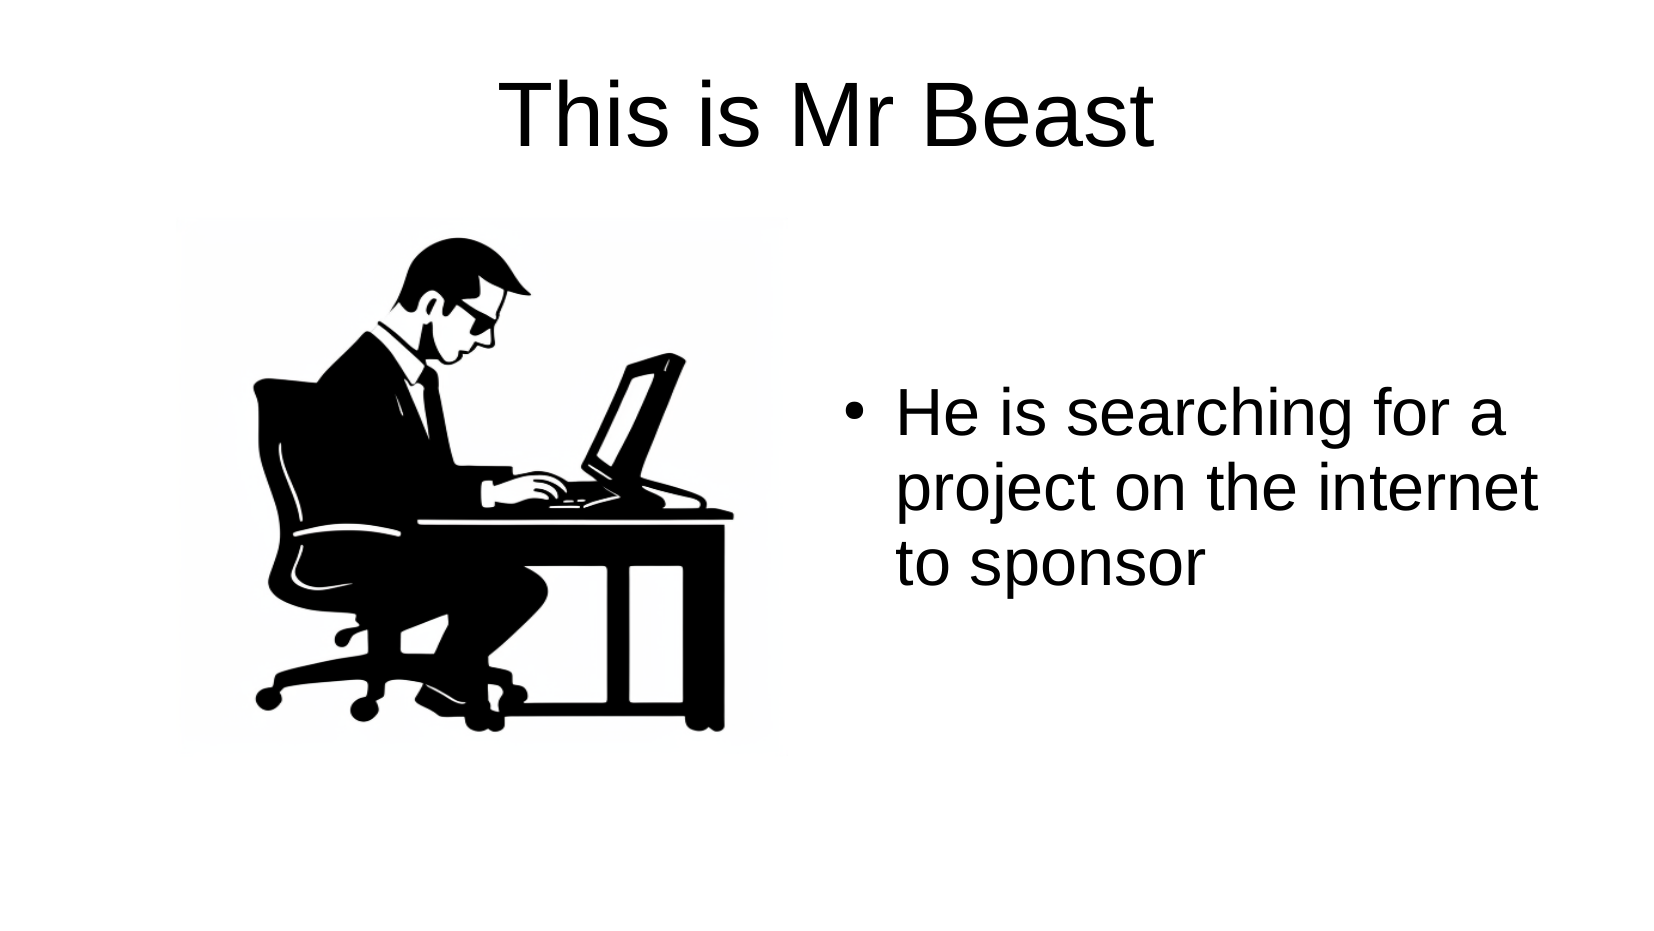

# This is Mr Beast
He is searching for a project on the internet to sponsor